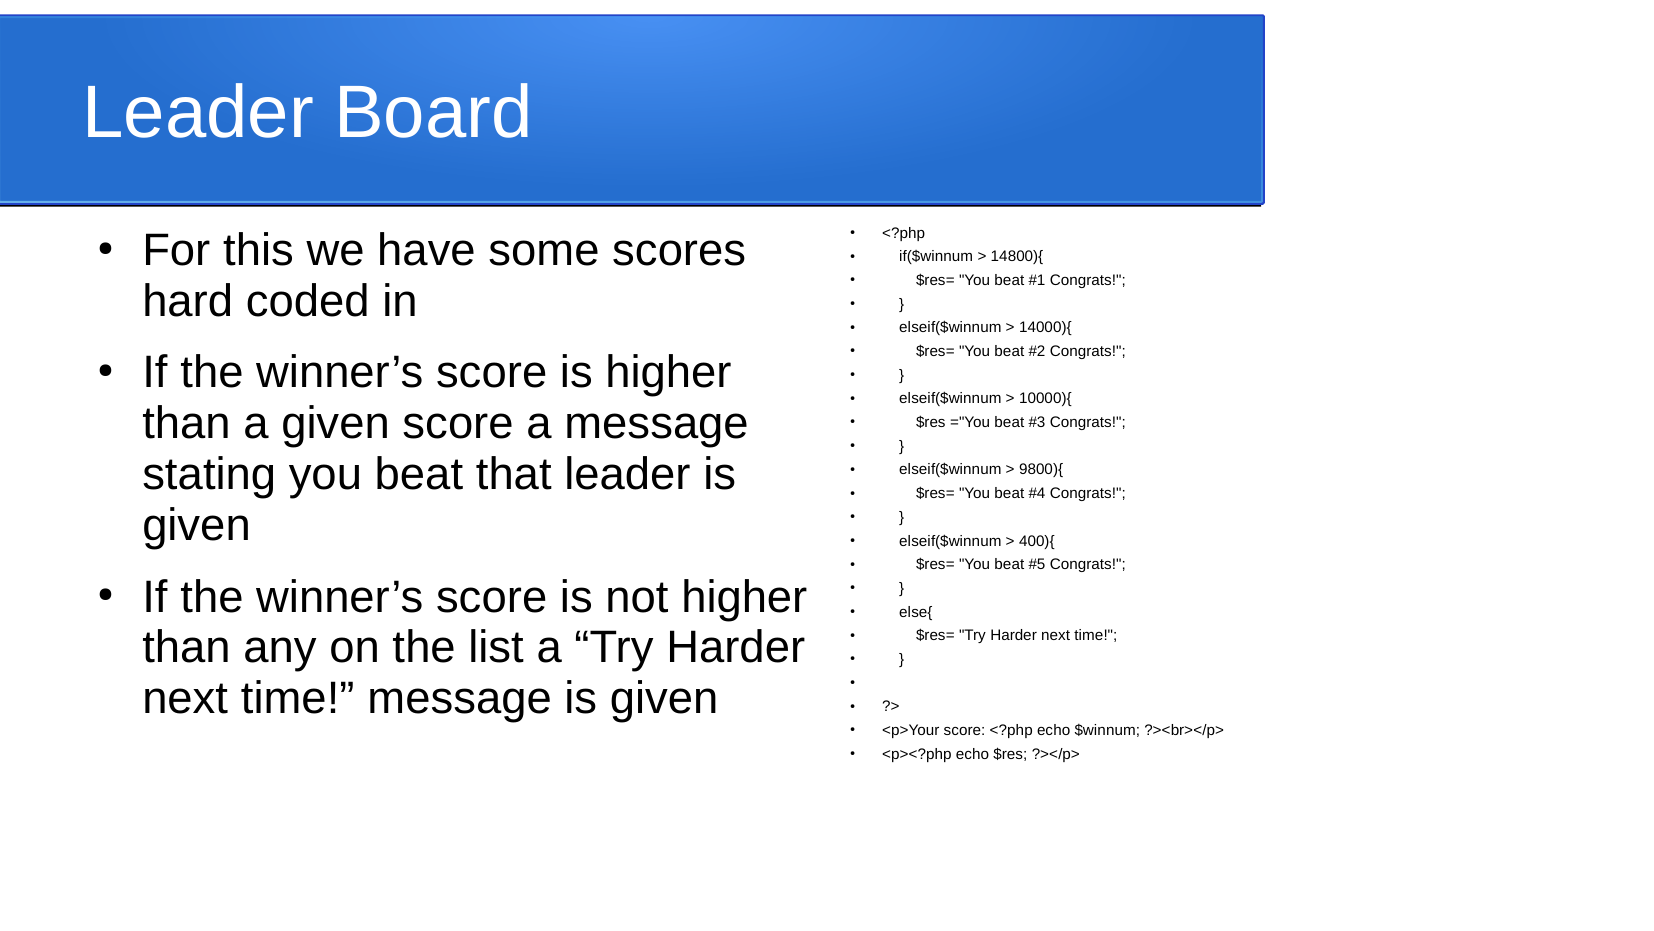

# Leader Board
For this we have some scores hard coded in
If the winner’s score is higher than a given score a message stating you beat that leader is given
If the winner’s score is not higher than any on the list a “Try Harder next time!” message is given
 <?php
 if($winnum > 14800){
 $res= "You beat #1 Congrats!";
 }
 elseif($winnum > 14000){
 $res= "You beat #2 Congrats!";
 }
 elseif($winnum > 10000){
 $res ="You beat #3 Congrats!";
 }
 elseif($winnum > 9800){
 $res= "You beat #4 Congrats!";
 }
 elseif($winnum > 400){
 $res= "You beat #5 Congrats!";
 }
 else{
 $res= "Try Harder next time!";
 }
 ?>
 <p>Your score: <?php echo $winnum; ?><br></p>
 <p><?php echo $res; ?></p>